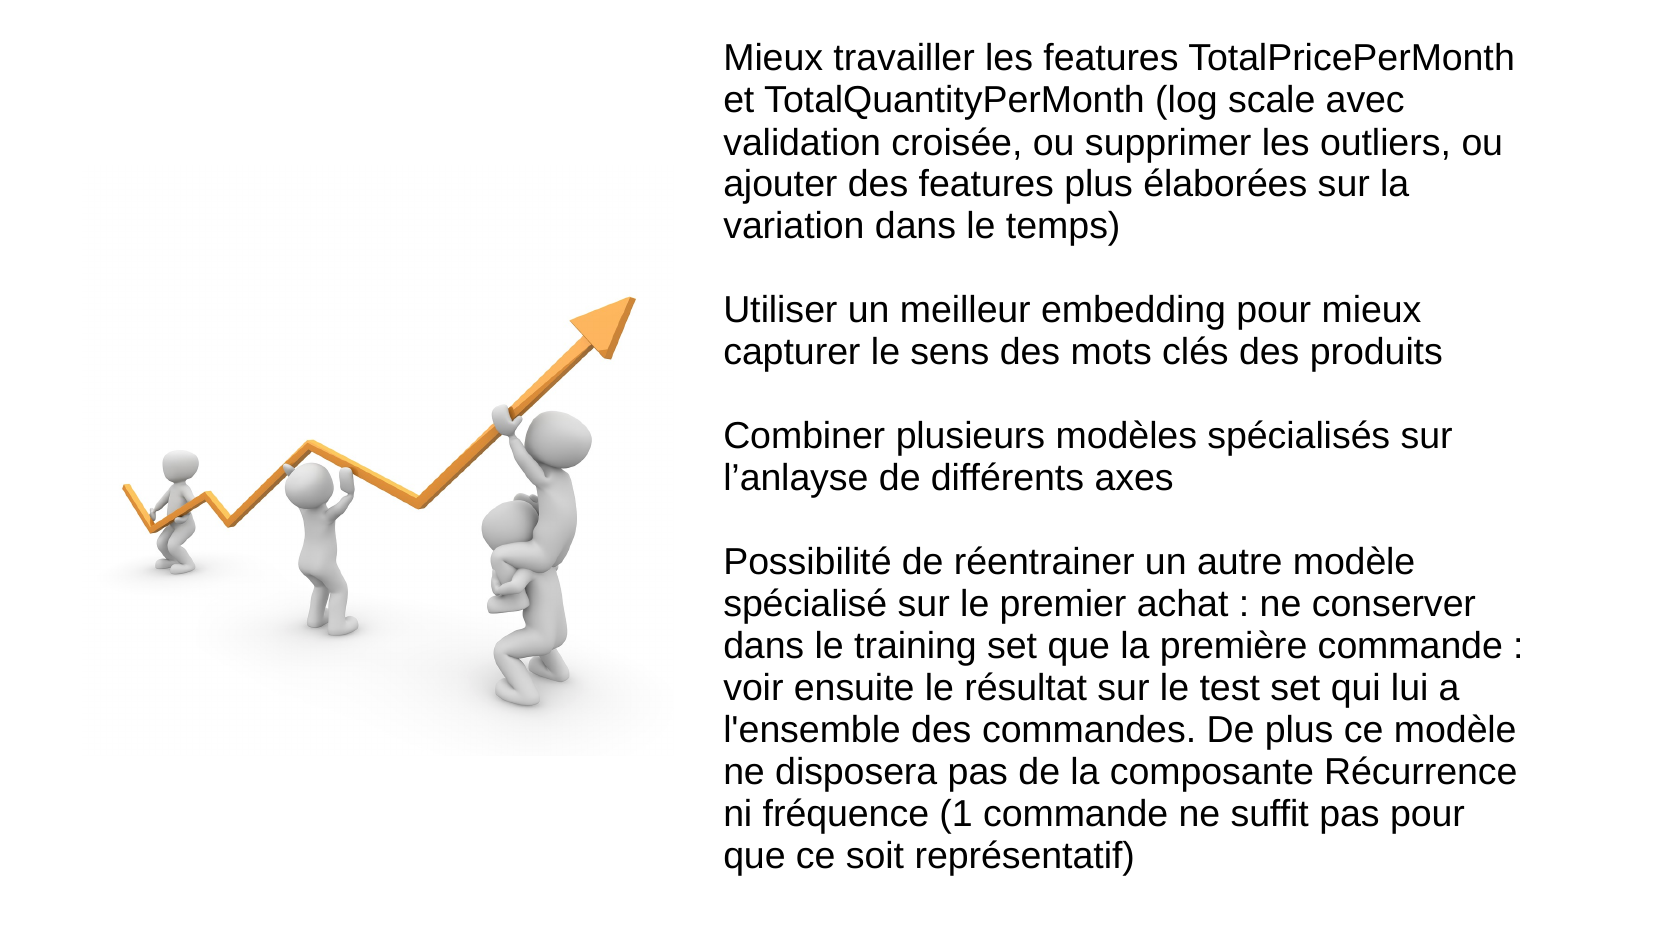

Mieux travailler les features TotalPricePerMonth et TotalQuantityPerMonth (log scale avec validation croisée, ou supprimer les outliers, ou ajouter des features plus élaborées sur la variation dans le temps)
Utiliser un meilleur embedding pour mieux capturer le sens des mots clés des produits
Combiner plusieurs modèles spécialisés sur l’anlayse de différents axes
Possibilité de réentrainer un autre modèle spécialisé sur le premier achat : ne conserver dans le training set que la première commande : voir ensuite le résultat sur le test set qui lui a l'ensemble des commandes. De plus ce modèle ne disposera pas de la composante Récurrence ni fréquence (1 commande ne suffit pas pour que ce soit représentatif)